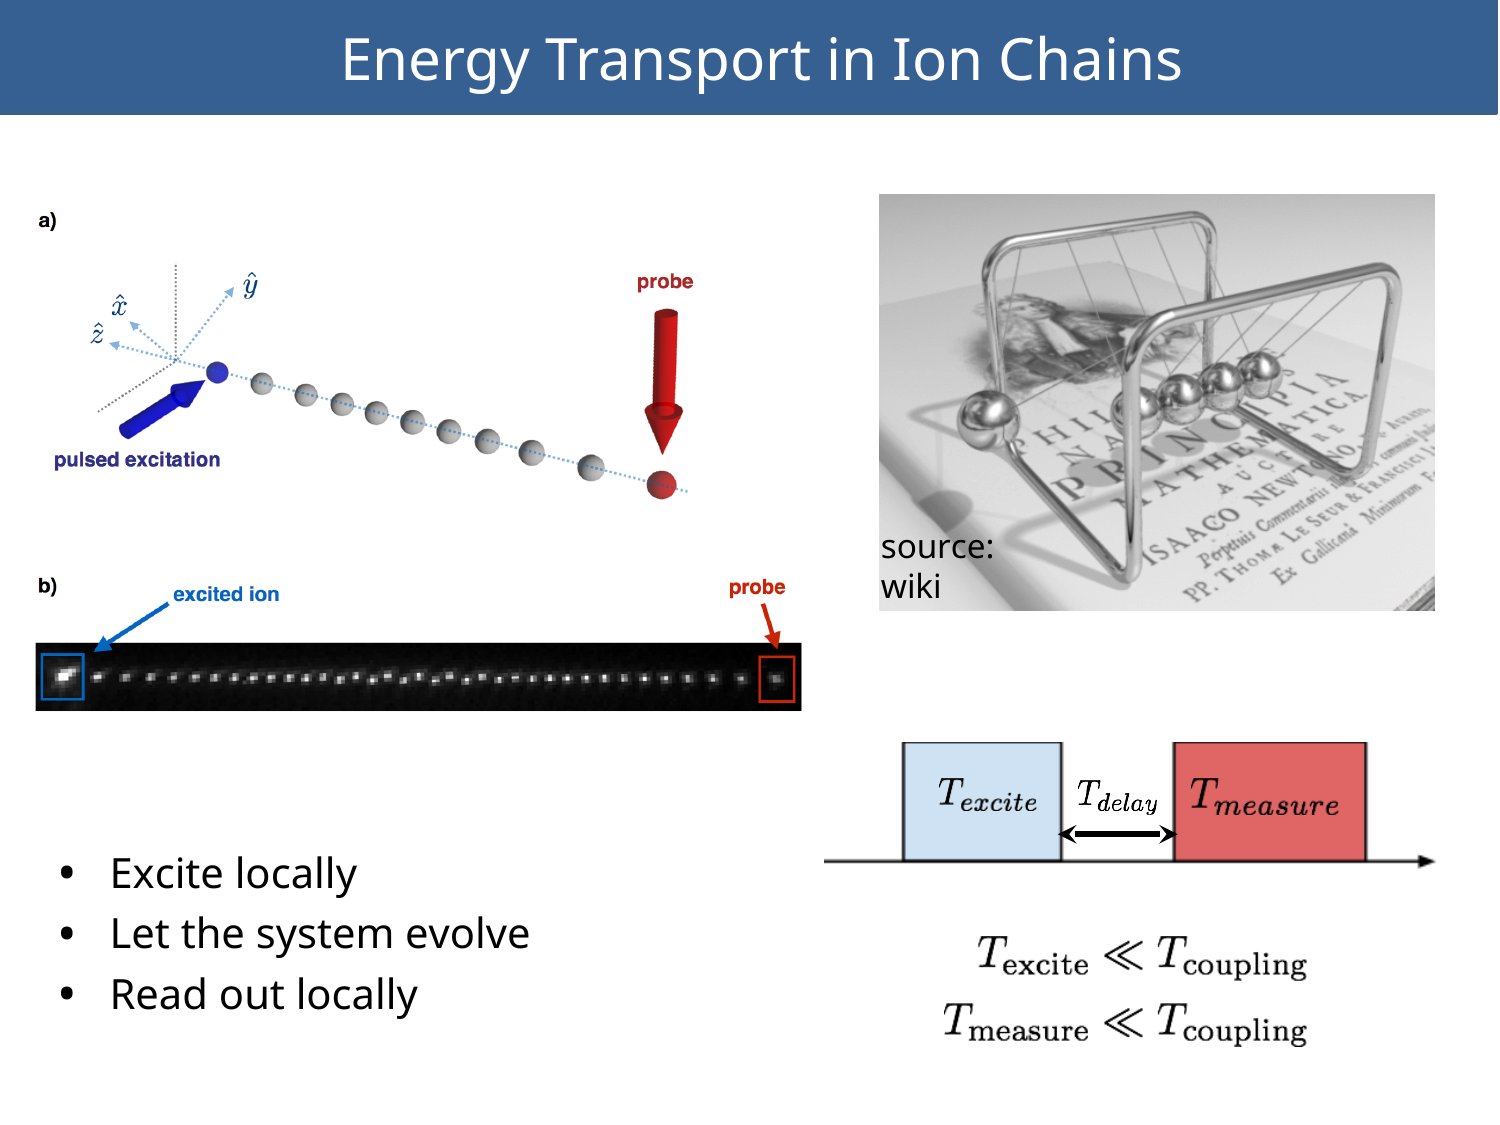

# Energy Transport in Ion Chains
source: wiki
Excite locally
Let the system evolve
Read out locally